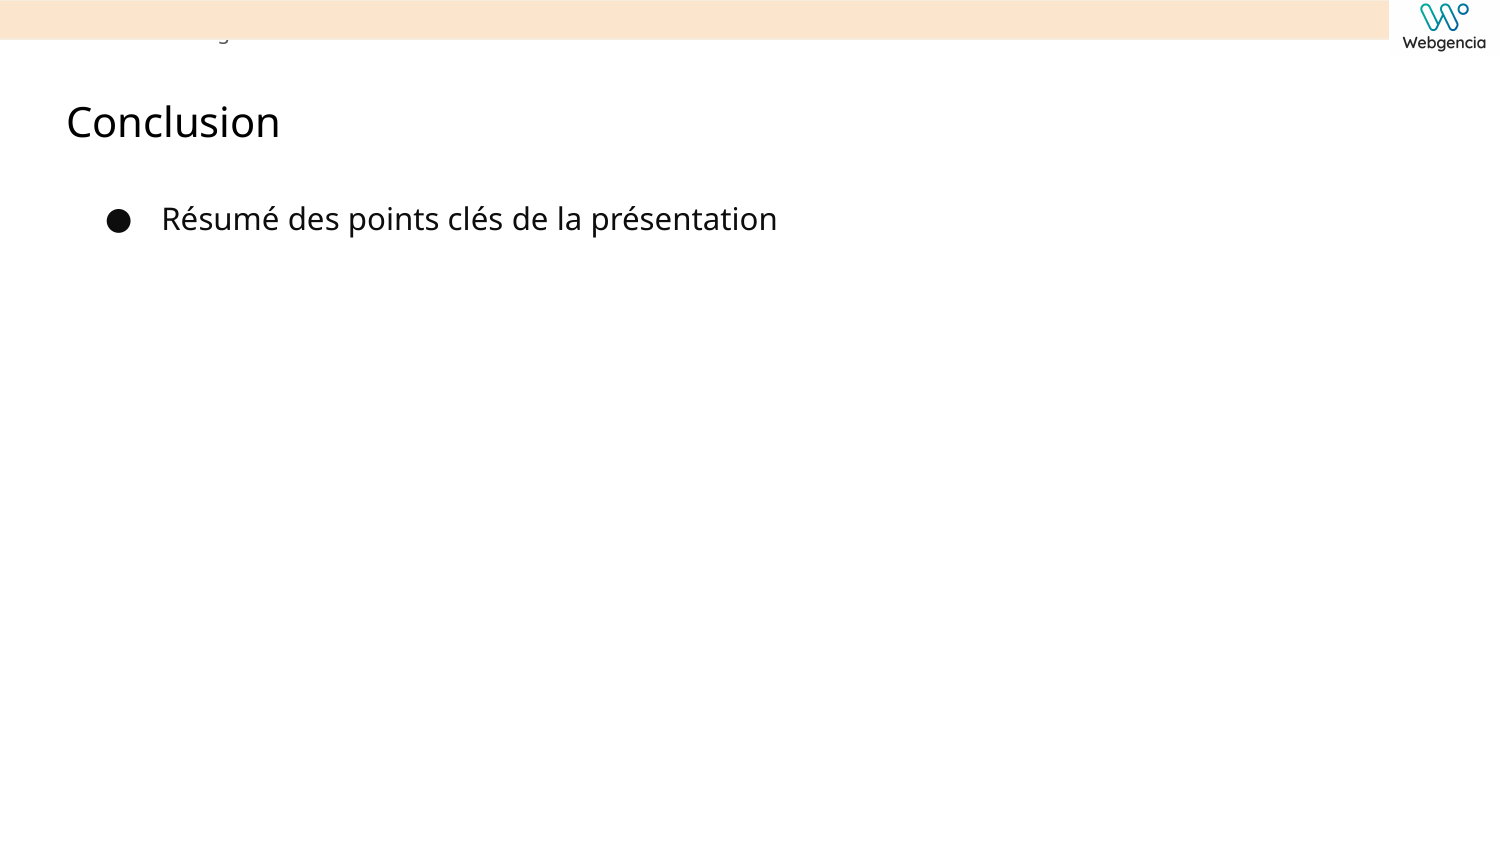

Présentation de l’usage du no-code
# Conclusion
Résumé des points clés de la présentation